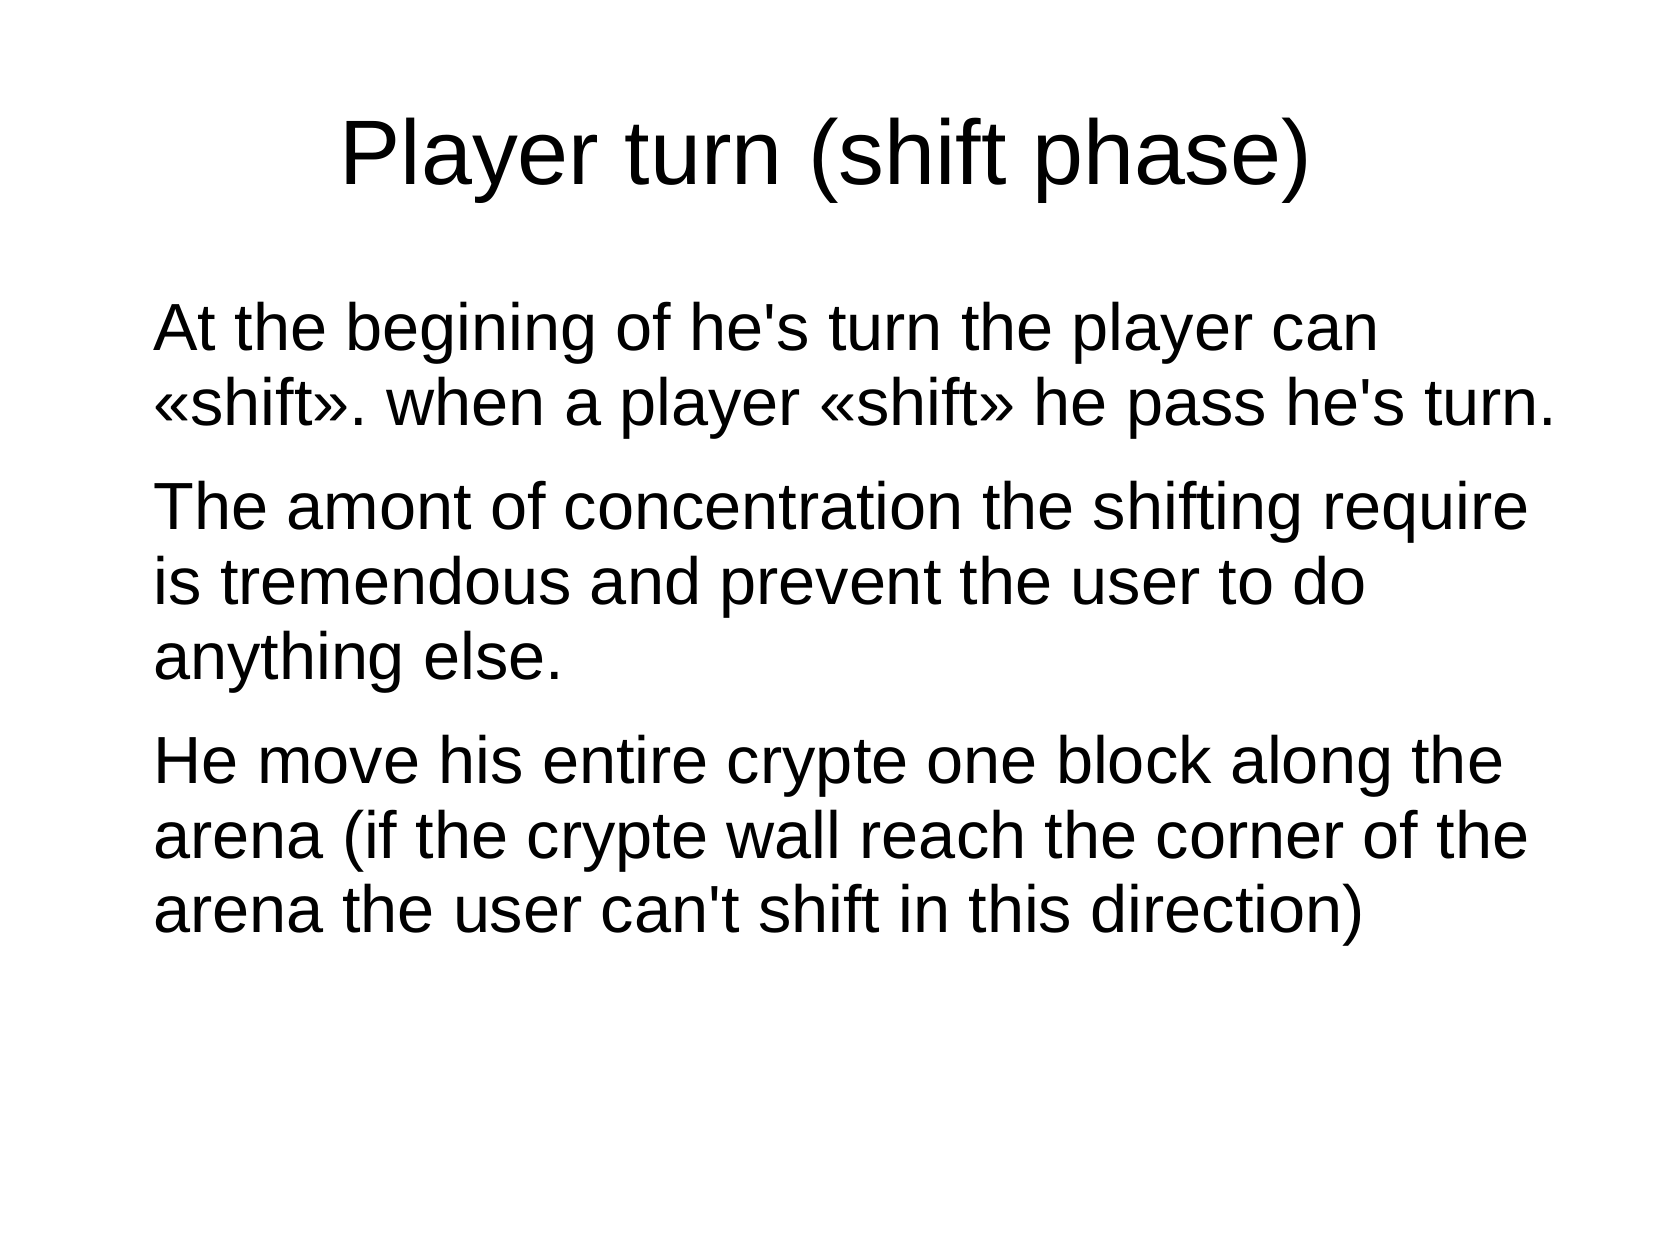

# Player turn (shift phase)
At the begining of he's turn the player can «shift». when a player «shift» he pass he's turn.
The amont of concentration the shifting require is tremendous and prevent the user to do anything else.
He move his entire crypte one block along the arena (if the crypte wall reach the corner of the arena the user can't shift in this direction)